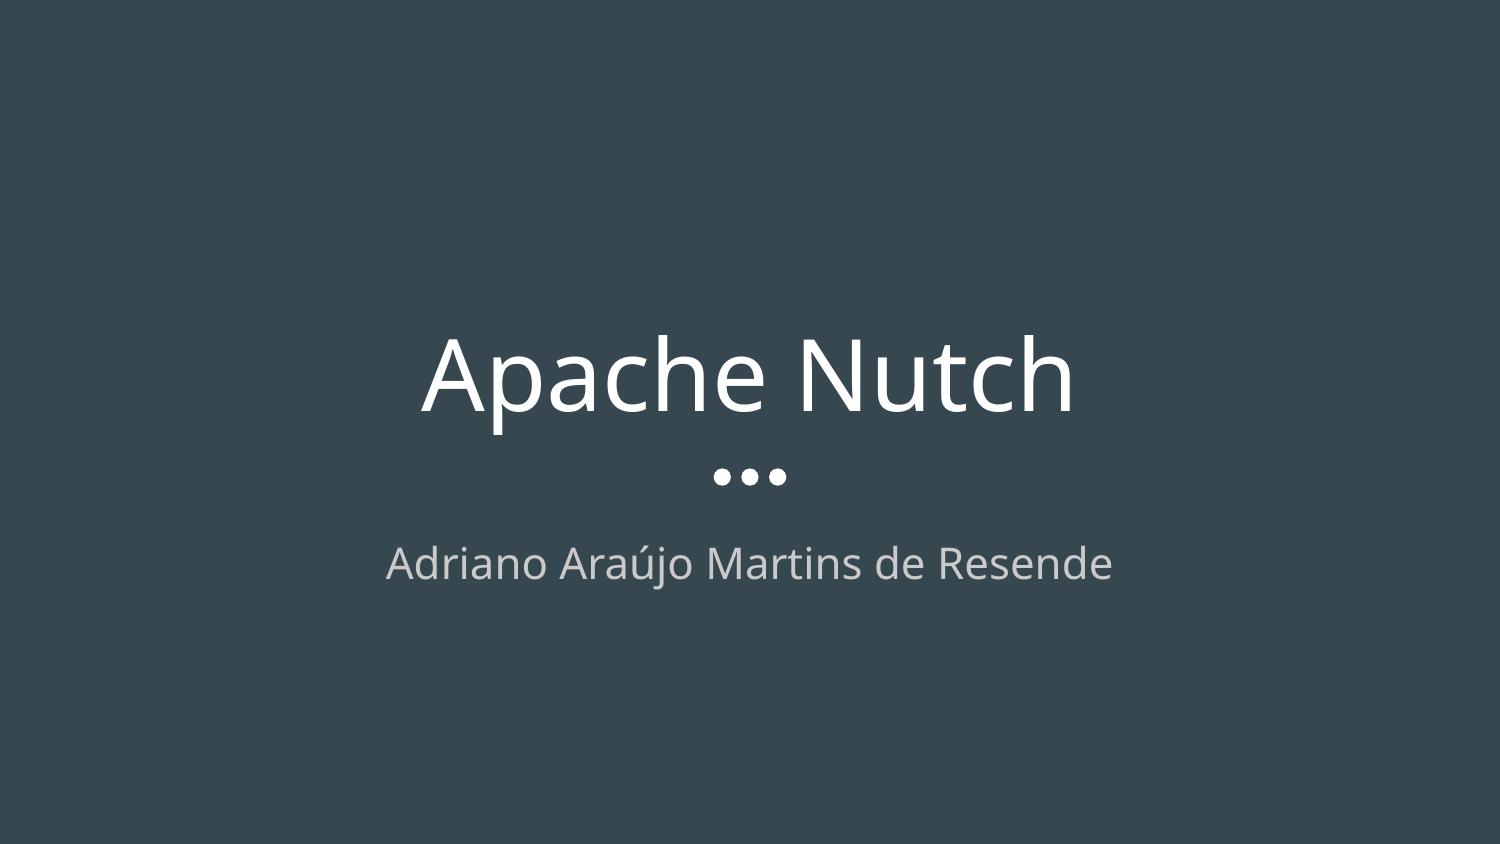

# Apache Nutch
Adriano Araújo Martins de Resende